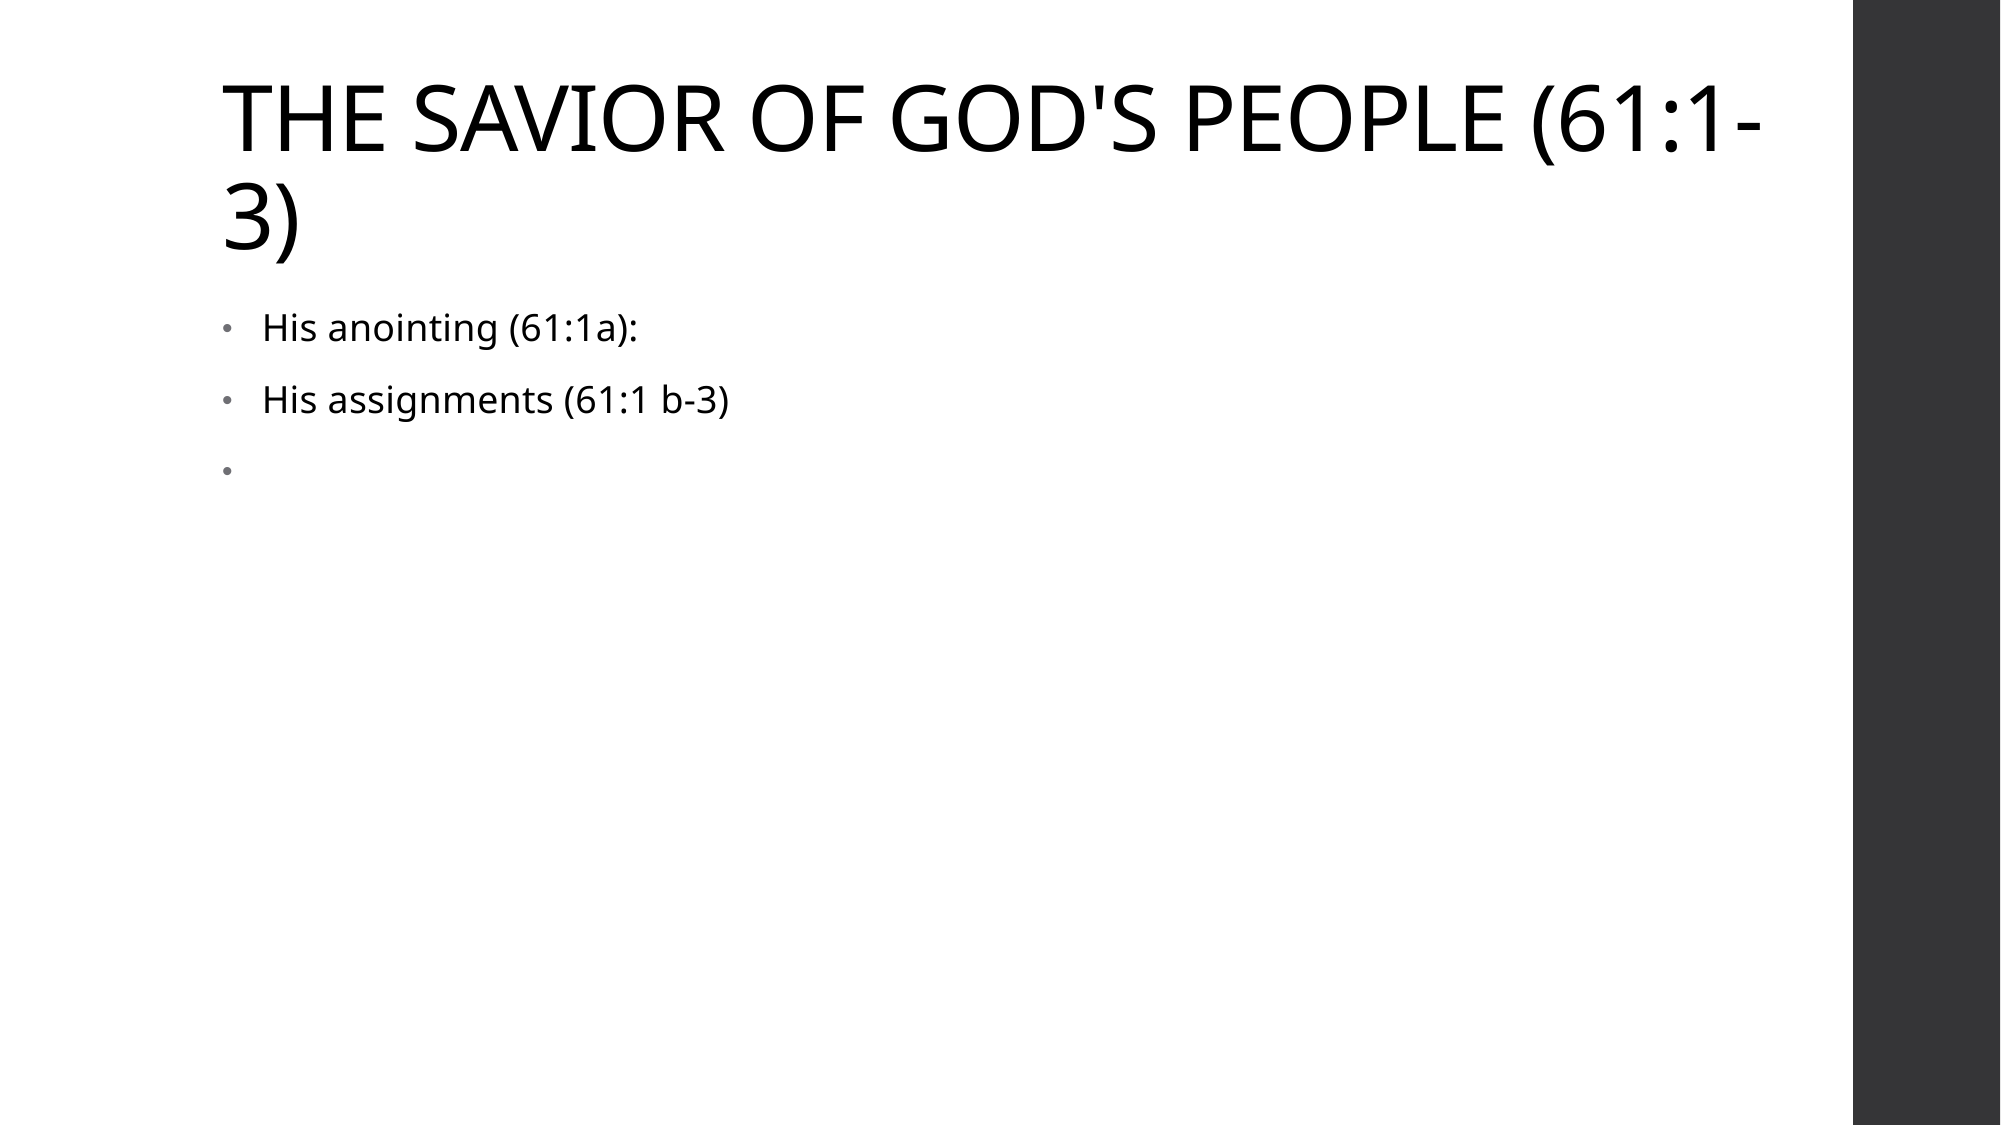

# THE SAVIOR OF GOD'S PEOPLE (61:1-3)
 His anointing (61:1a):
 His assignments (61:1 b-3)